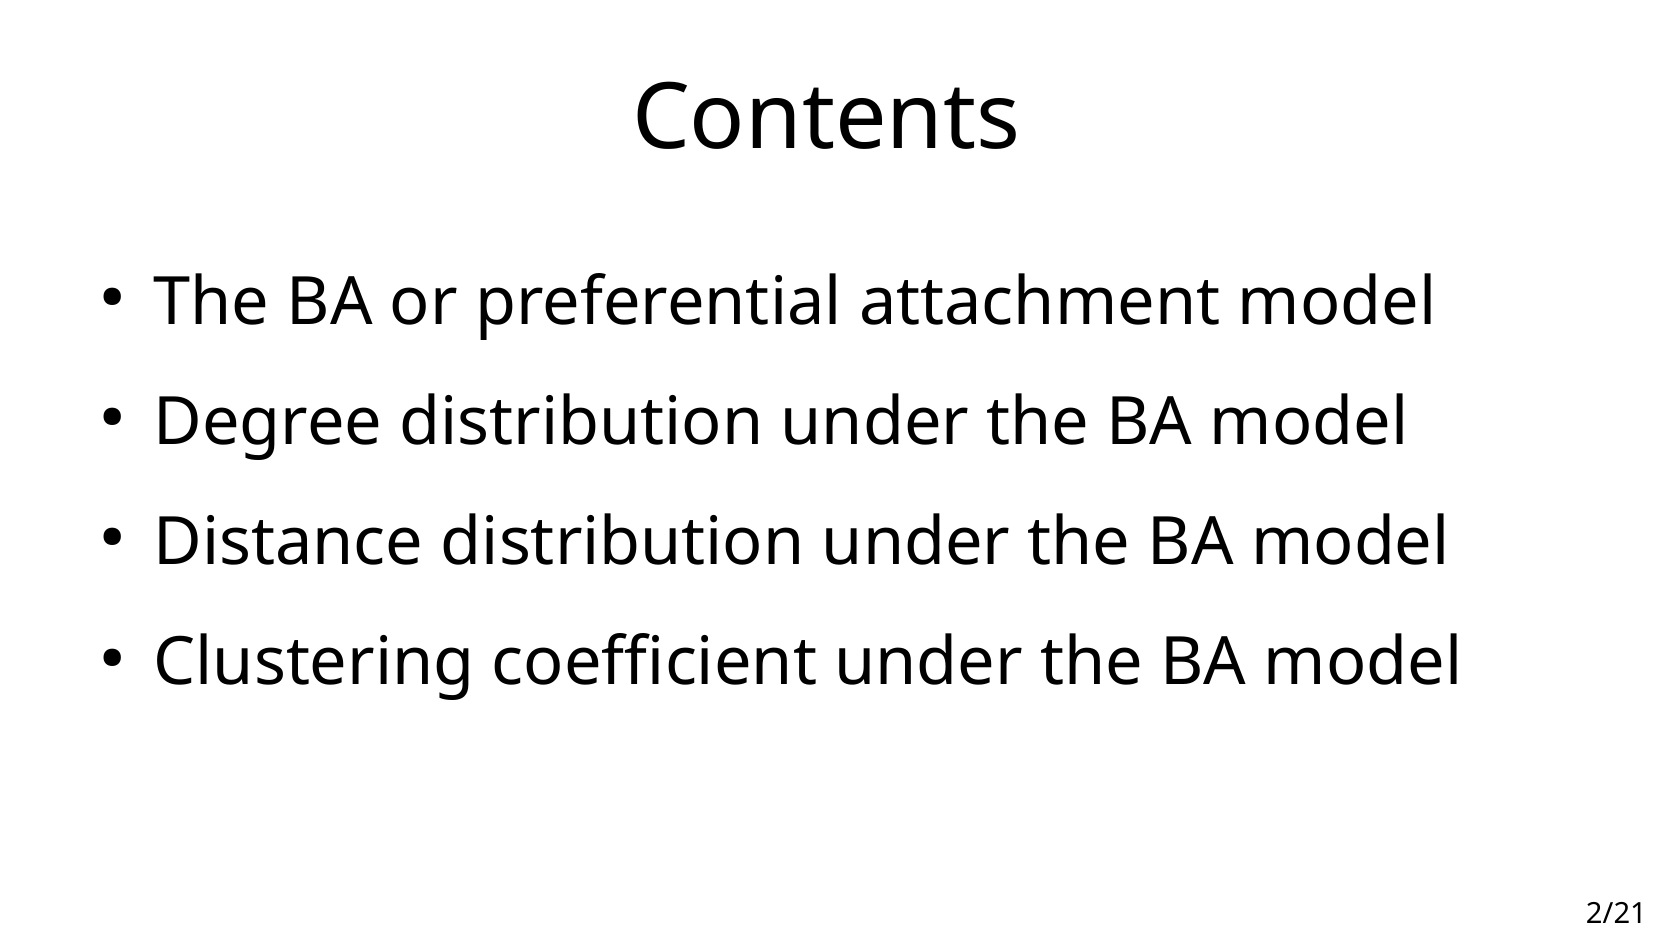

# Contents
The BA or preferential attachment model
Degree distribution under the BA model
Distance distribution under the BA model
Clustering coefficient under the BA model
2